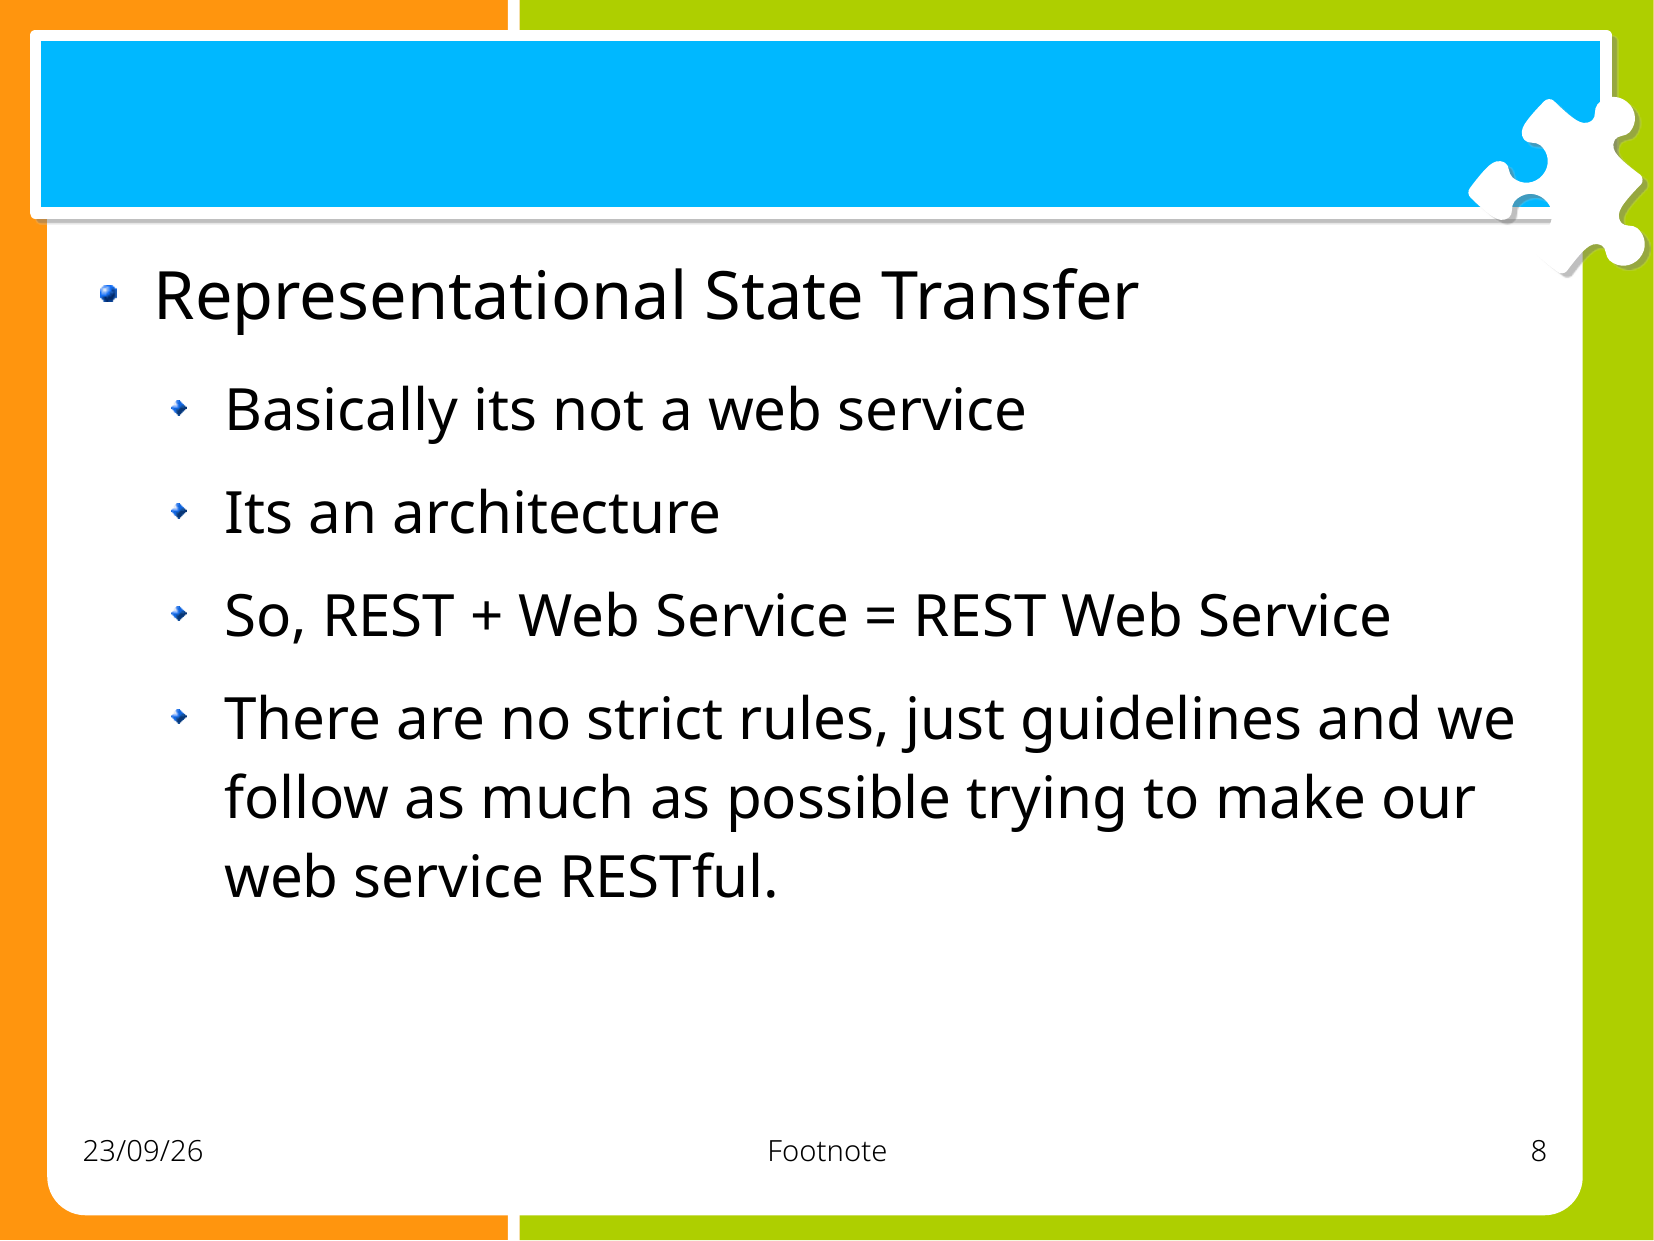

#
Representational State Transfer
Basically its not a web service
Its an architecture
So, REST + Web Service = REST Web Service
There are no strict rules, just guidelines and we follow as much as possible trying to make our web service RESTful.
Footnote
8